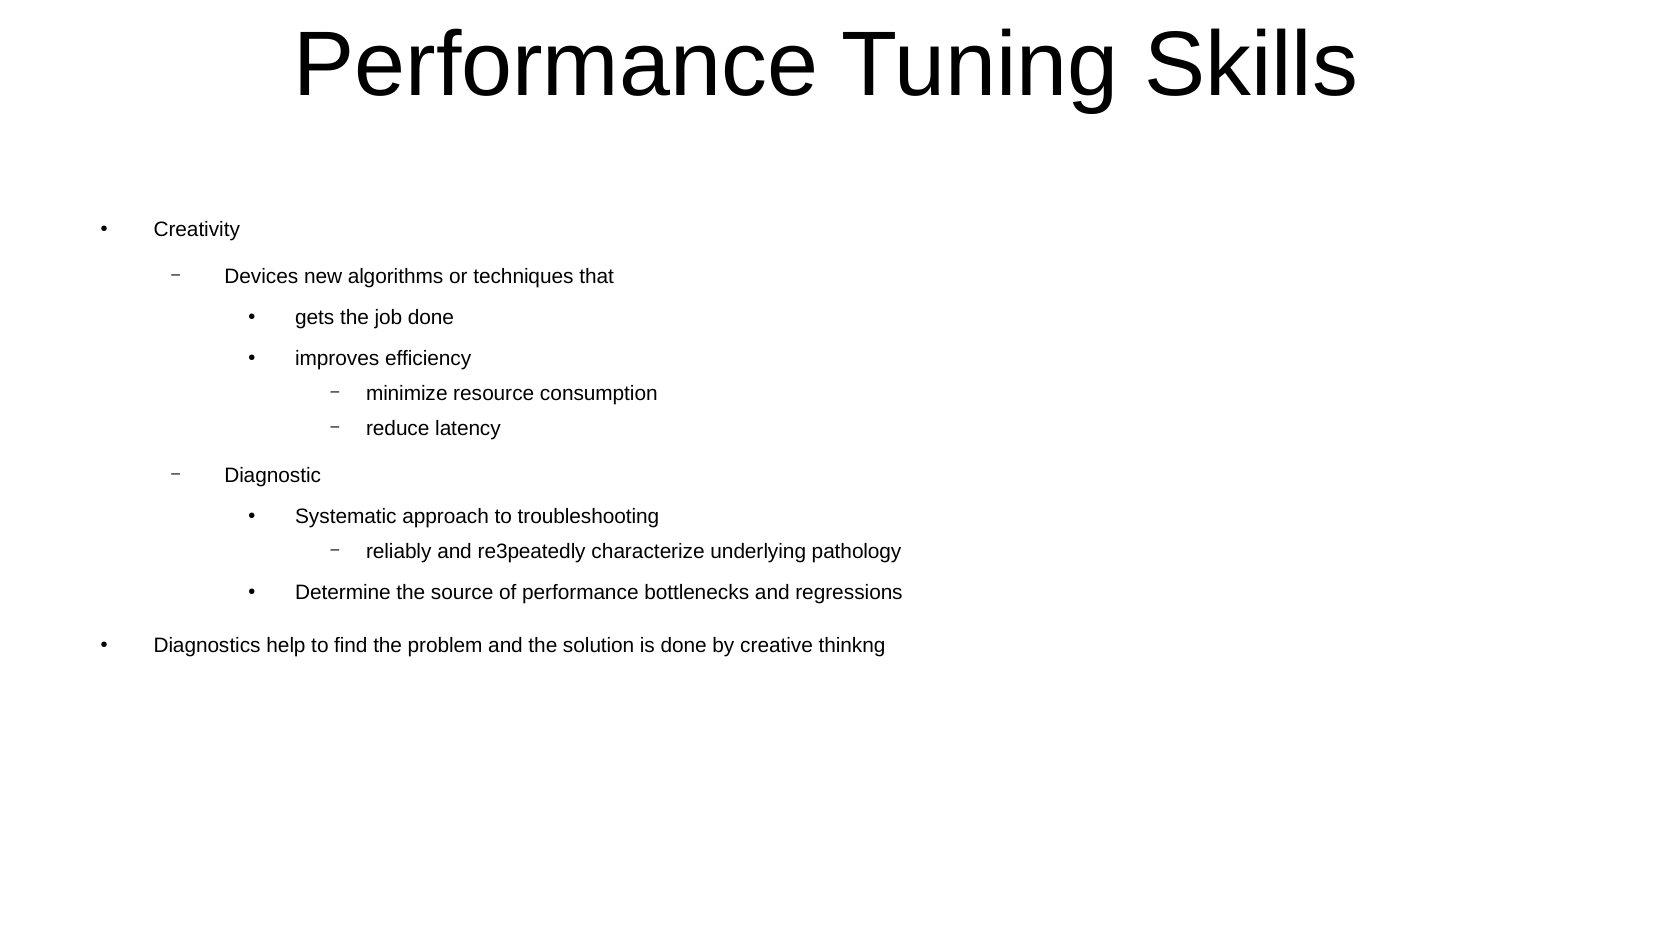

# Performance Tuning Skills
Creativity
Devices new algorithms or techniques that
gets the job done
improves efficiency
minimize resource consumption
reduce latency
Diagnostic
Systematic approach to troubleshooting
reliably and re3peatedly characterize underlying pathology
Determine the source of performance bottlenecks and regressions
Diagnostics help to find the problem and the solution is done by creative thinkng